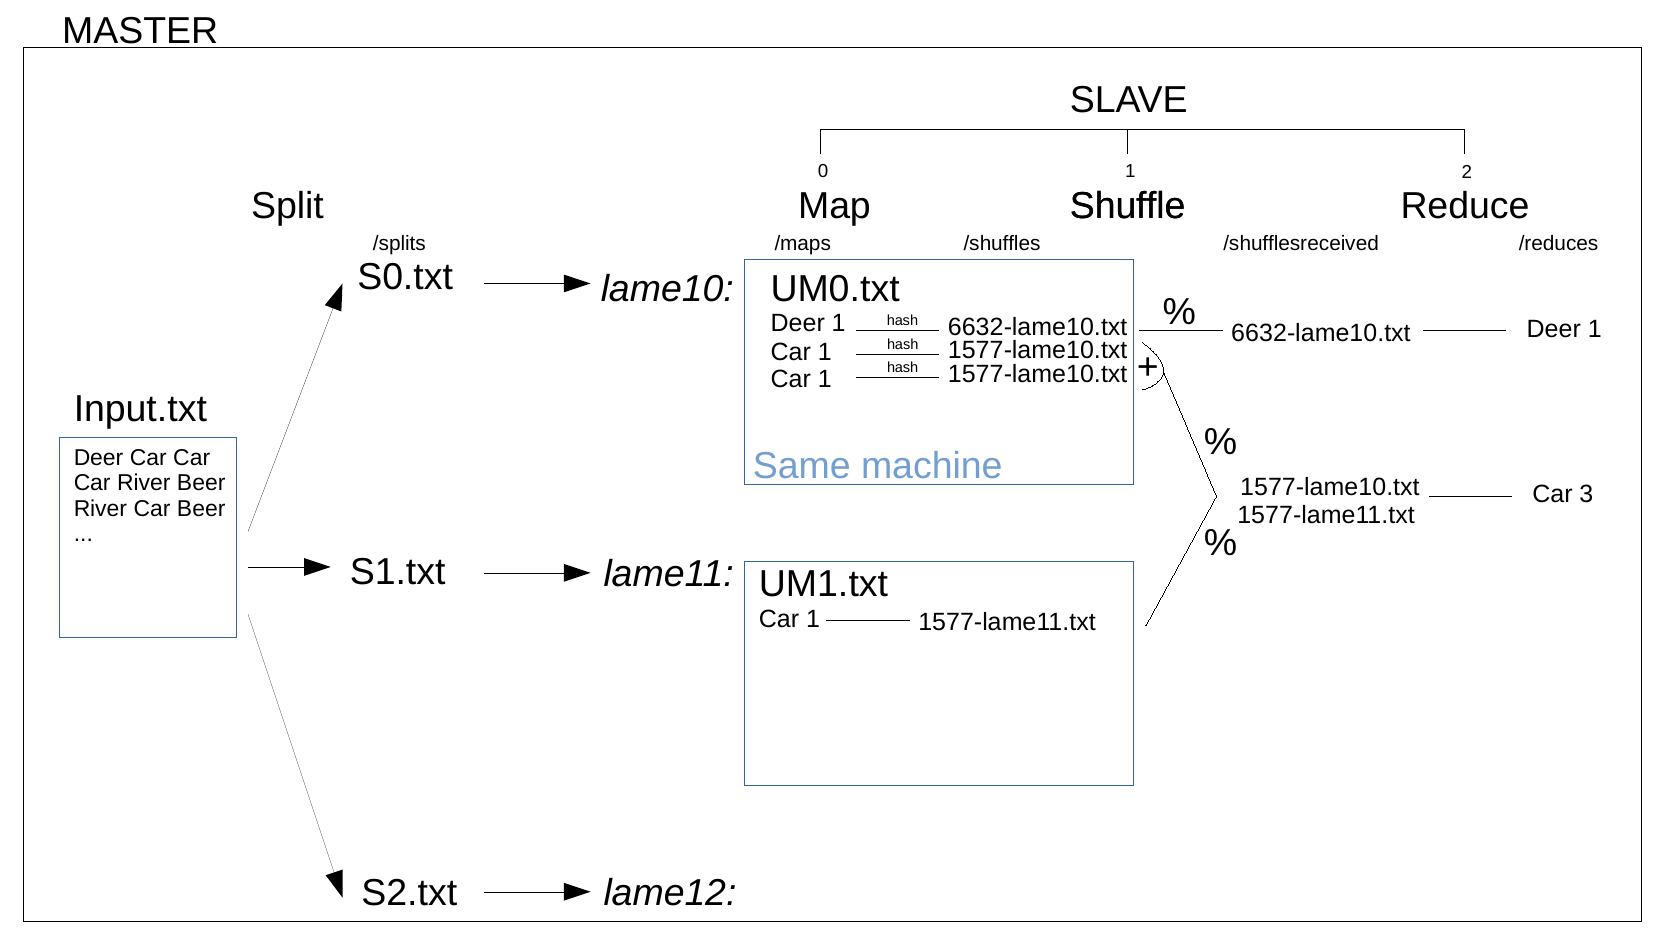

MASTER
SLAVE
0
1
2
Split
Map
Shuffle
Shuffle
Reduce
/shuffles
/shufflesreceived
/maps
/reduces
/splits
S0.txt
lame10:
UM0.txt
Deer 1
Car 1
Car 1
%
hash
6632-lame10.txt
Deer 1
6632-lame10.txt
hash
1577-lame10.txt
+
hash
1577-lame10.txt
Input.txt
%
Deer Car Car
Car River Beer
River Car Beer
...
Same machine
1577-lame10.txt
Car 3
1577-lame11.txt
%
S1.txt
lame11:
UM1.txt
Car 1
1577-lame11.txt
S2.txt
lame12: